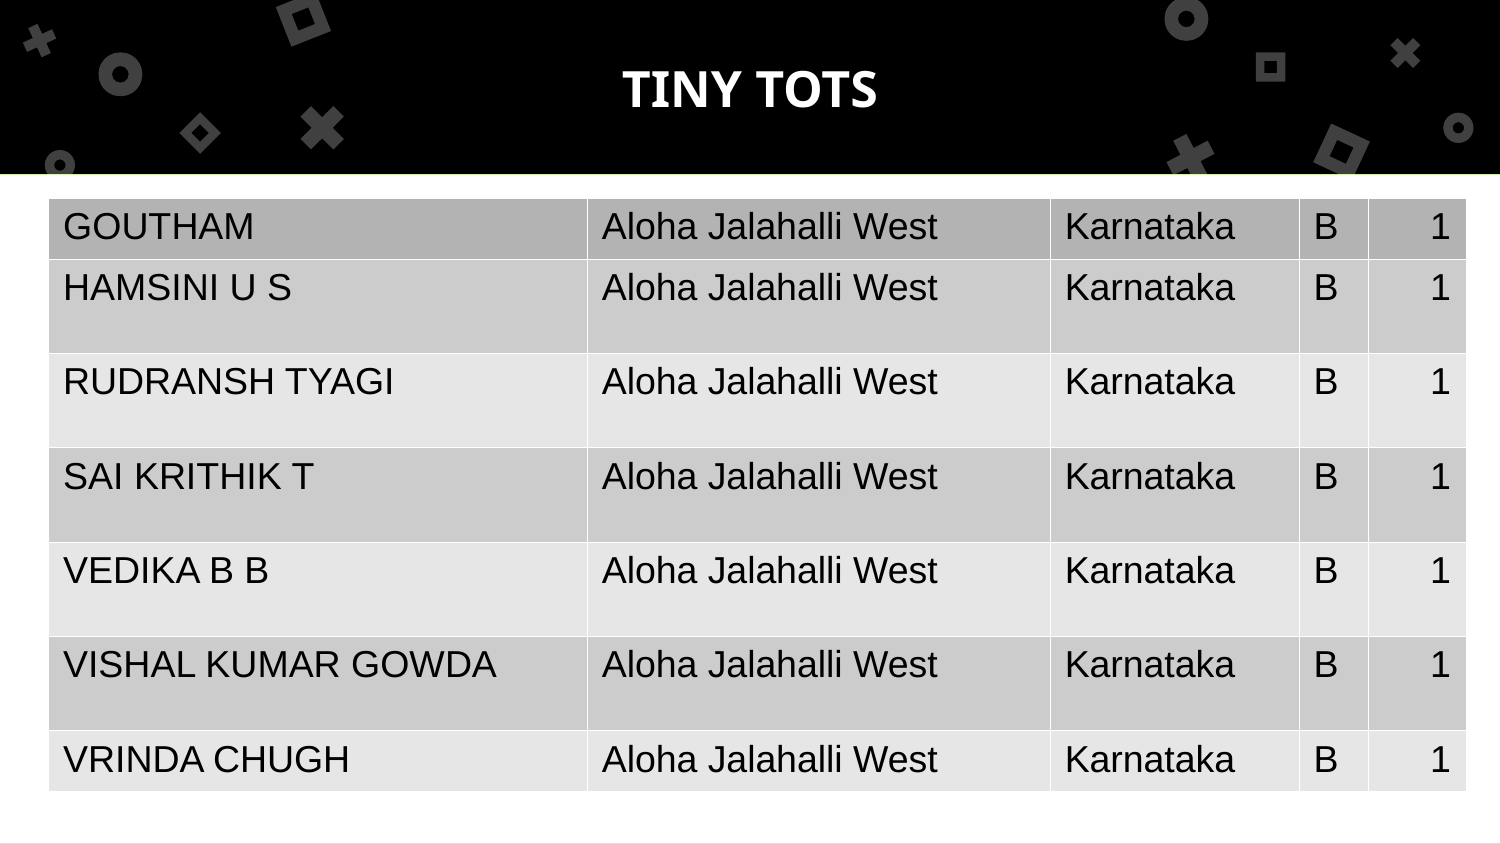

TINY TOTS
| GOUTHAM | Aloha Jalahalli West | Karnataka | B | 1 |
| --- | --- | --- | --- | --- |
| HAMSINI U S | Aloha Jalahalli West | Karnataka | B | 1 |
| RUDRANSH TYAGI | Aloha Jalahalli West | Karnataka | B | 1 |
| SAI KRITHIK T | Aloha Jalahalli West | Karnataka | B | 1 |
| VEDIKA B B | Aloha Jalahalli West | Karnataka | B | 1 |
| VISHAL KUMAR GOWDA | Aloha Jalahalli West | Karnataka | B | 1 |
| VRINDA CHUGH | Aloha Jalahalli West | Karnataka | B | 1 |